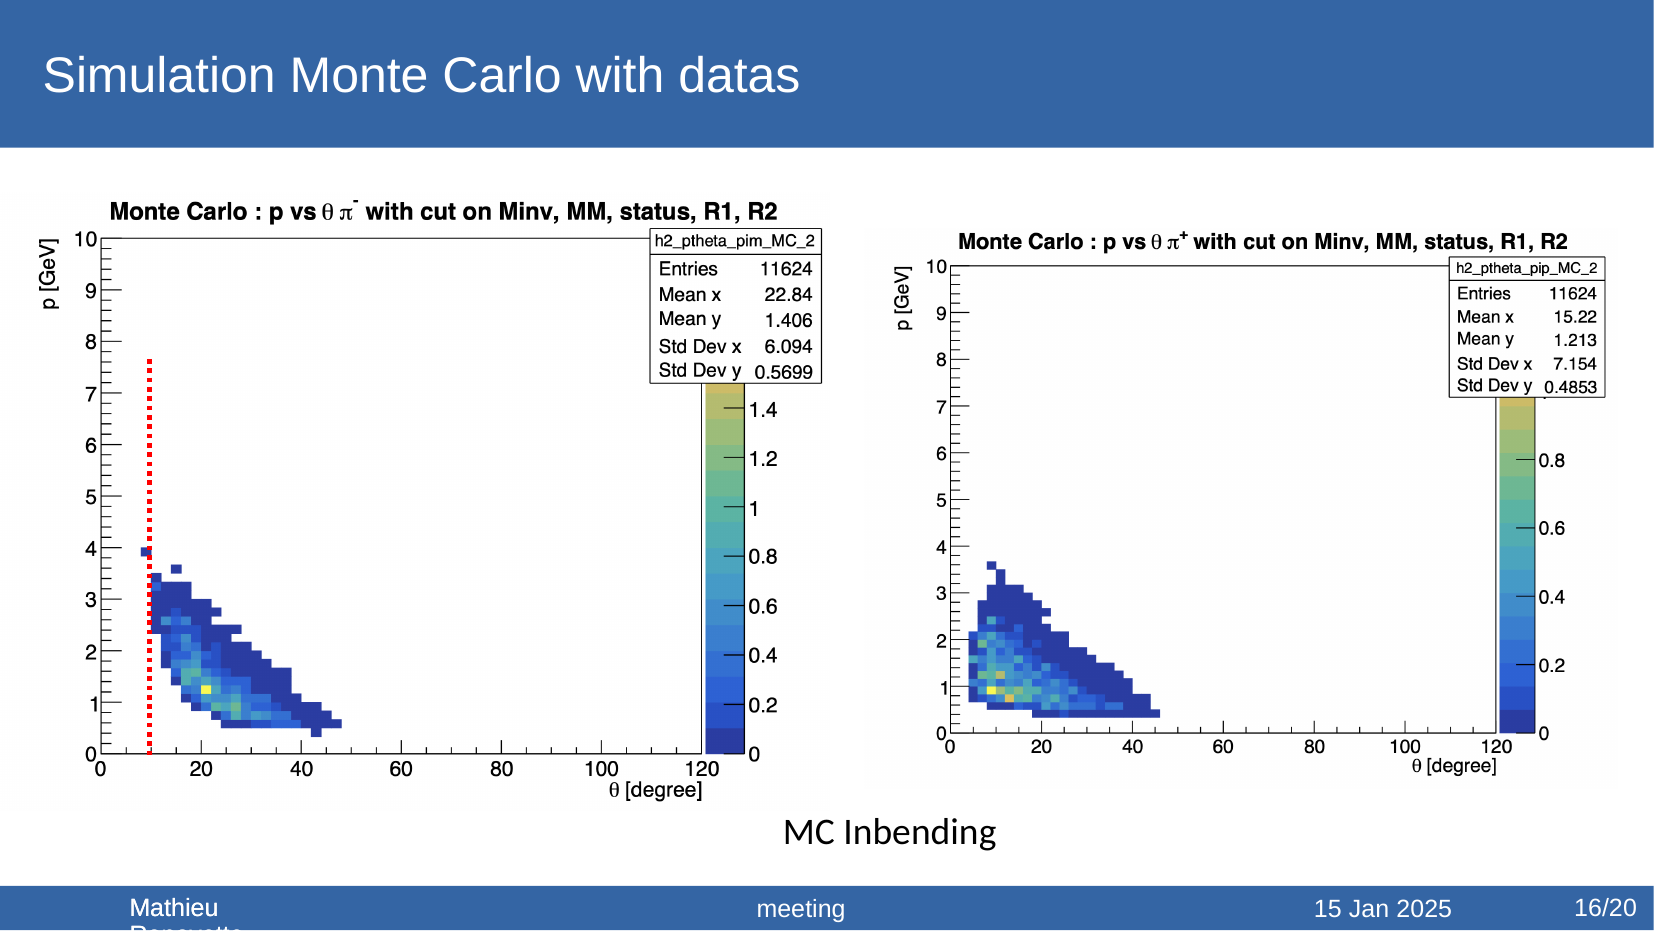

Simulation Monte Carlo with datas
MC Inbending
Mathieu Ronayette
16/20
Mathieu Ronayette
 meeting
15 Jan 2025